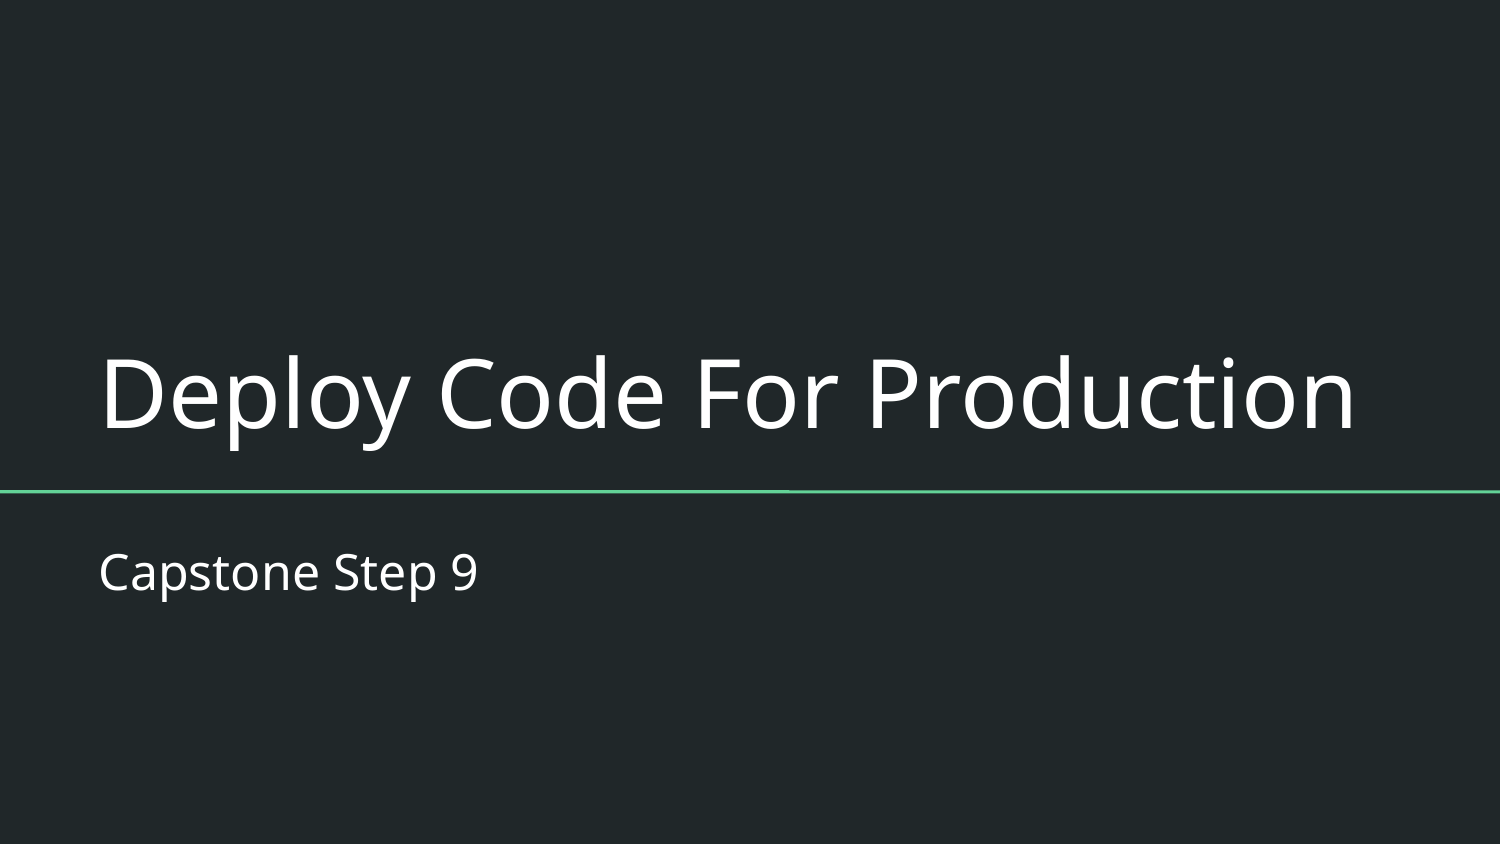

Deploy Code For Production
Capstone Step 9